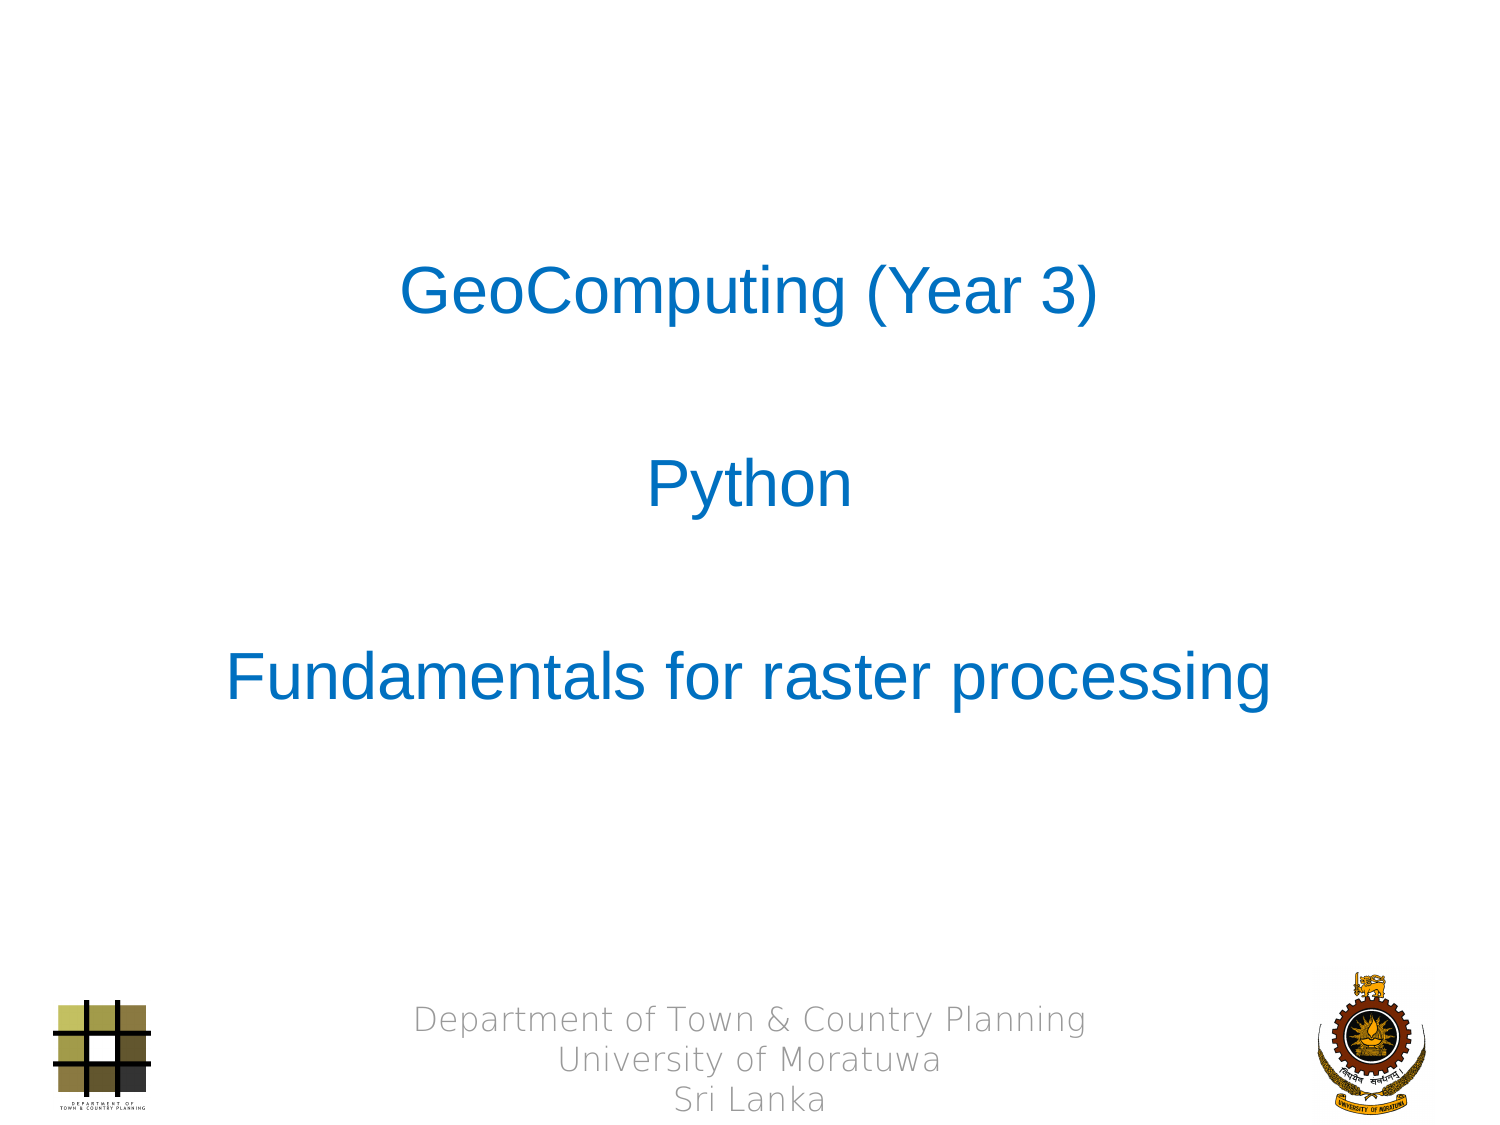

# GeoComputing (Year 3)
Python
Fundamentals for raster processing